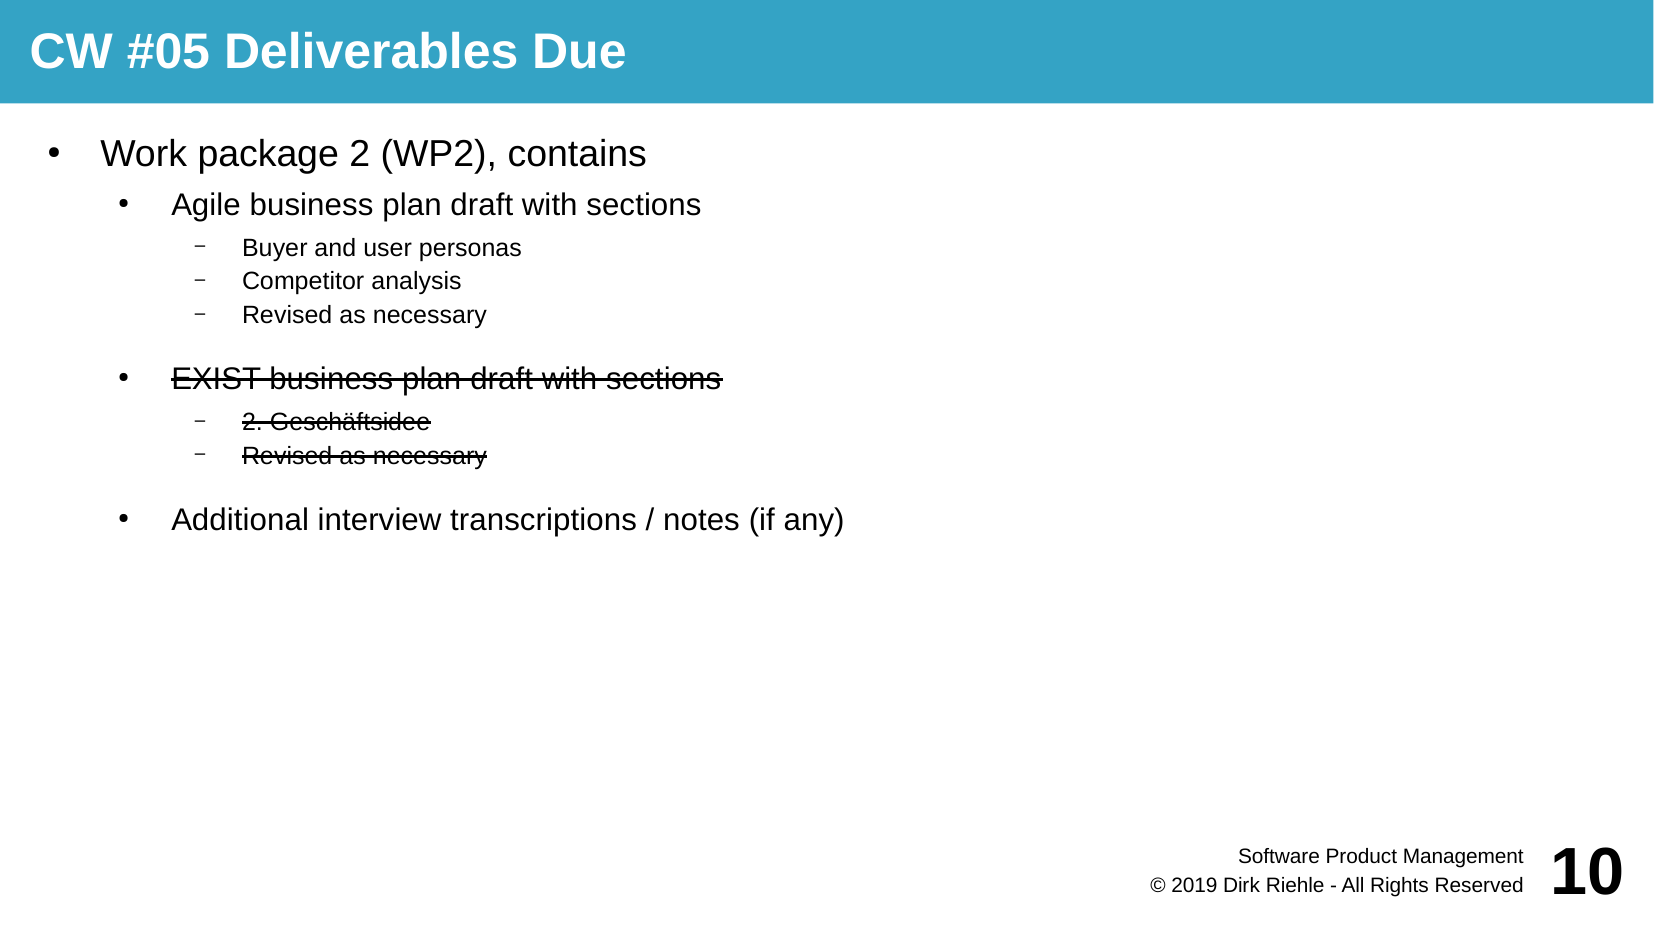

# CW #05 Deliverables Due
Work package 2 (WP2), contains
Agile business plan draft with sections
Buyer and user personas
Competitor analysis
Revised as necessary
EXIST business plan draft with sections
2. Geschäftsidee
Revised as necessary
Additional interview transcriptions / notes (if any)
Software Product Management
10
© 2019 Dirk Riehle - All Rights Reserved